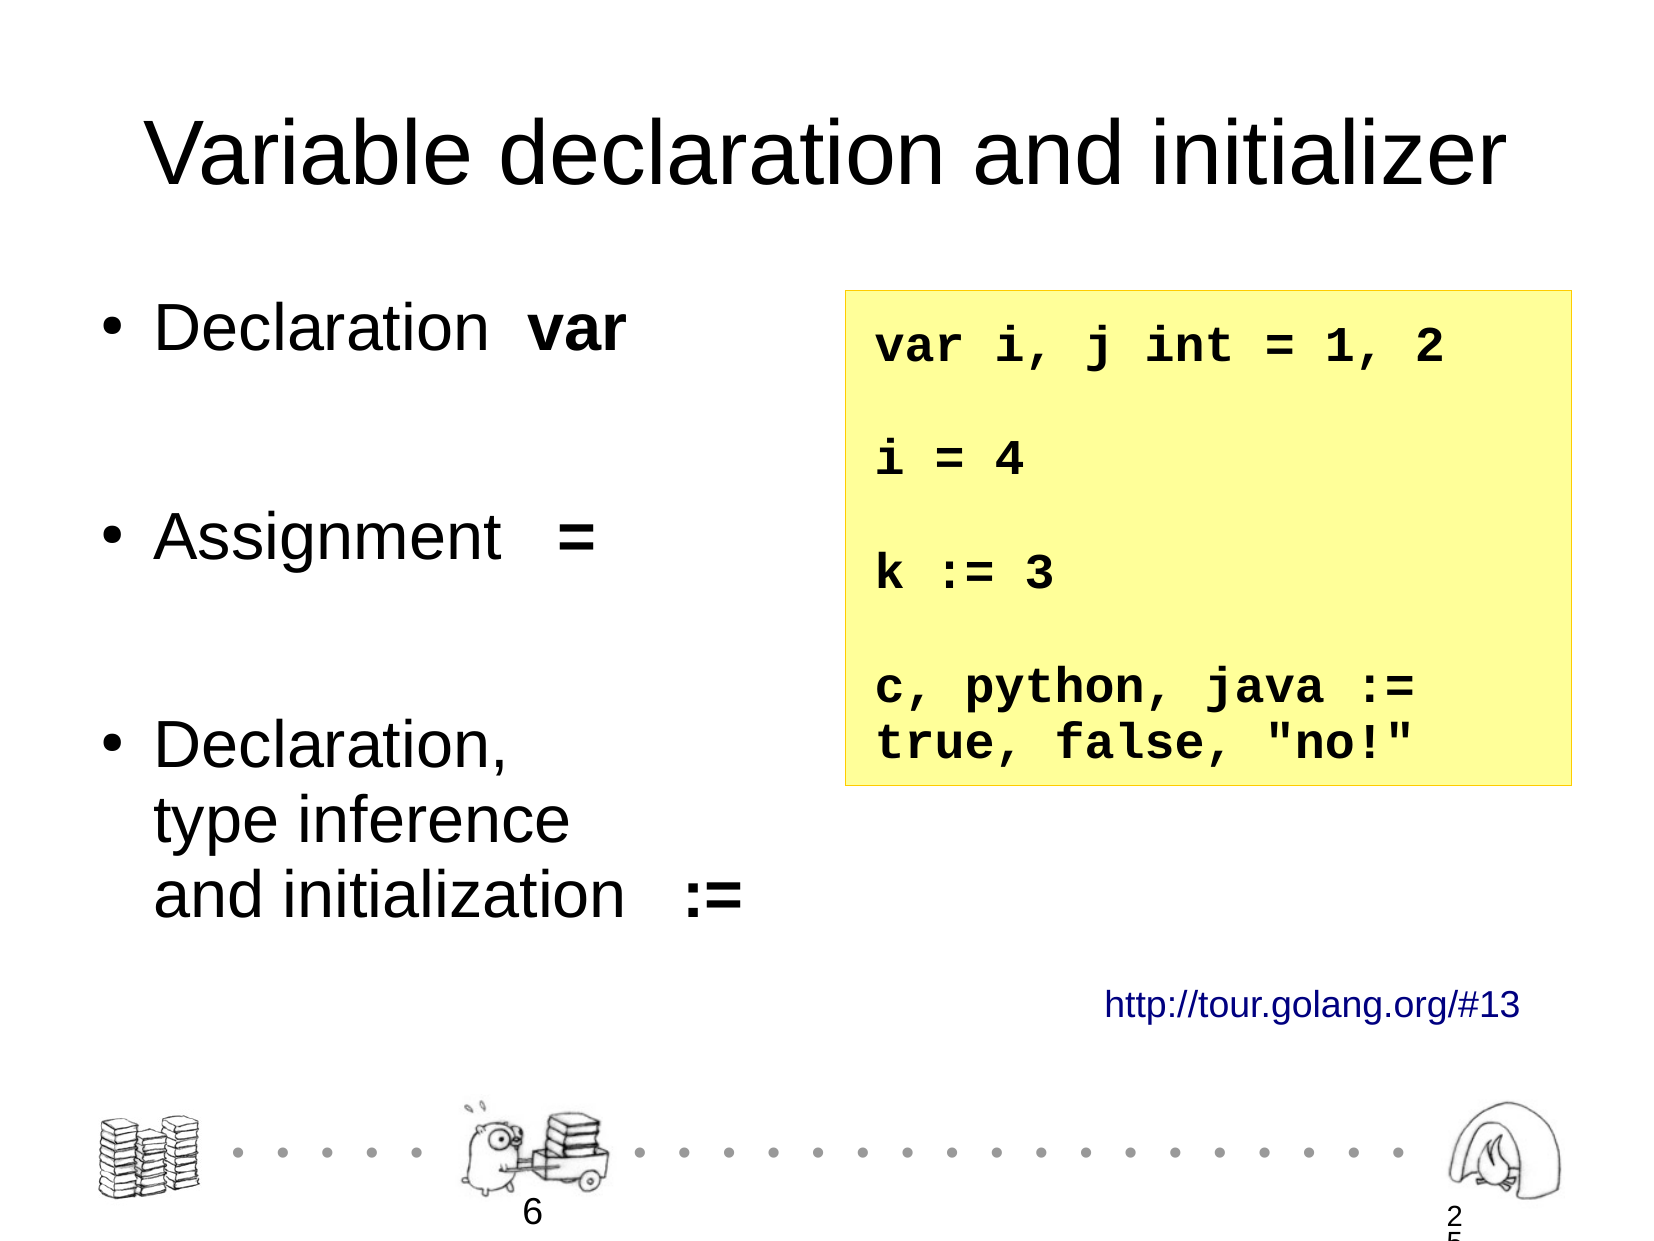

# Variable declaration and initializer
Declaration var
Assignment =
Declaration,
type inference
and initialization :=
var i, j int = 1, 2
i = 4
k := 3
c, python, java := true, false, "no!"
http://tour.golang.org/#13